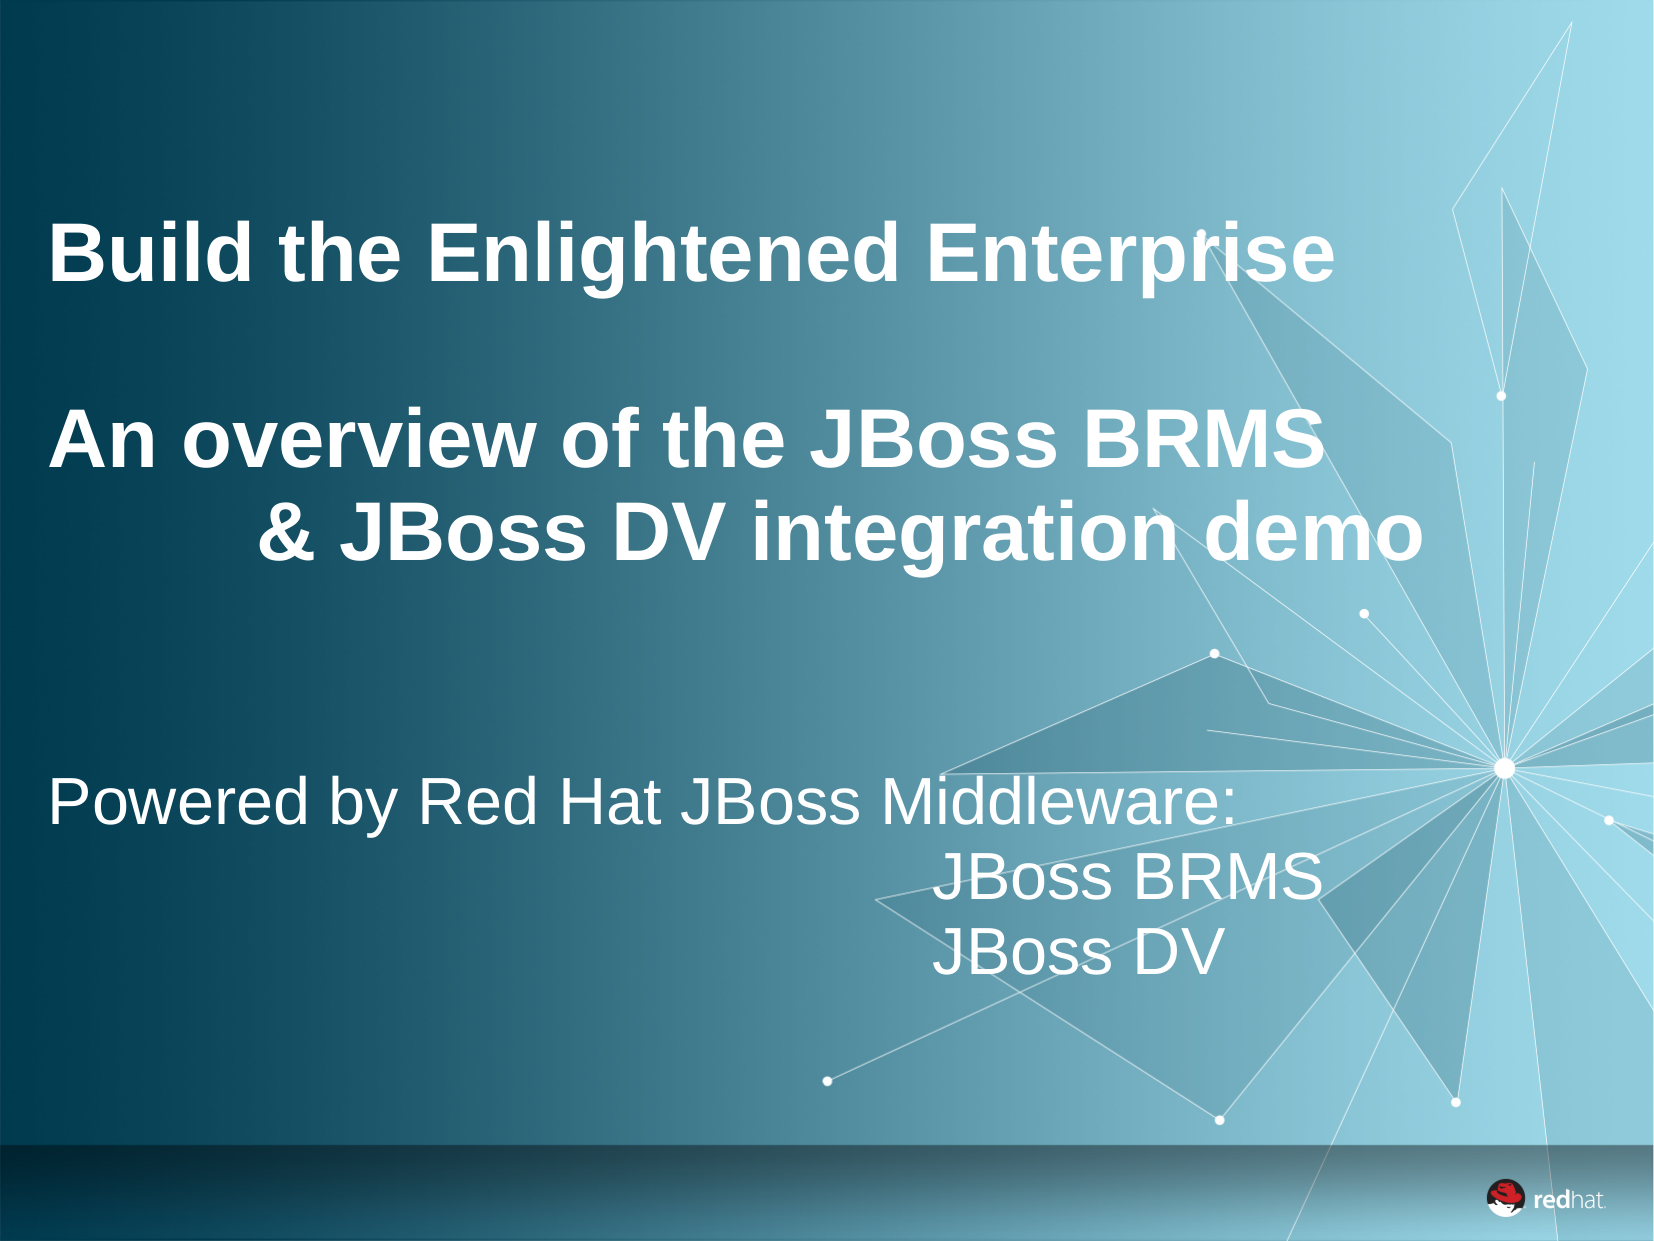

# Build the Enlightened Enterprise An overview of the JBoss BRMS & JBoss DV integration demo Powered by Red Hat JBoss Middleware: JBoss BRMS JBoss DV